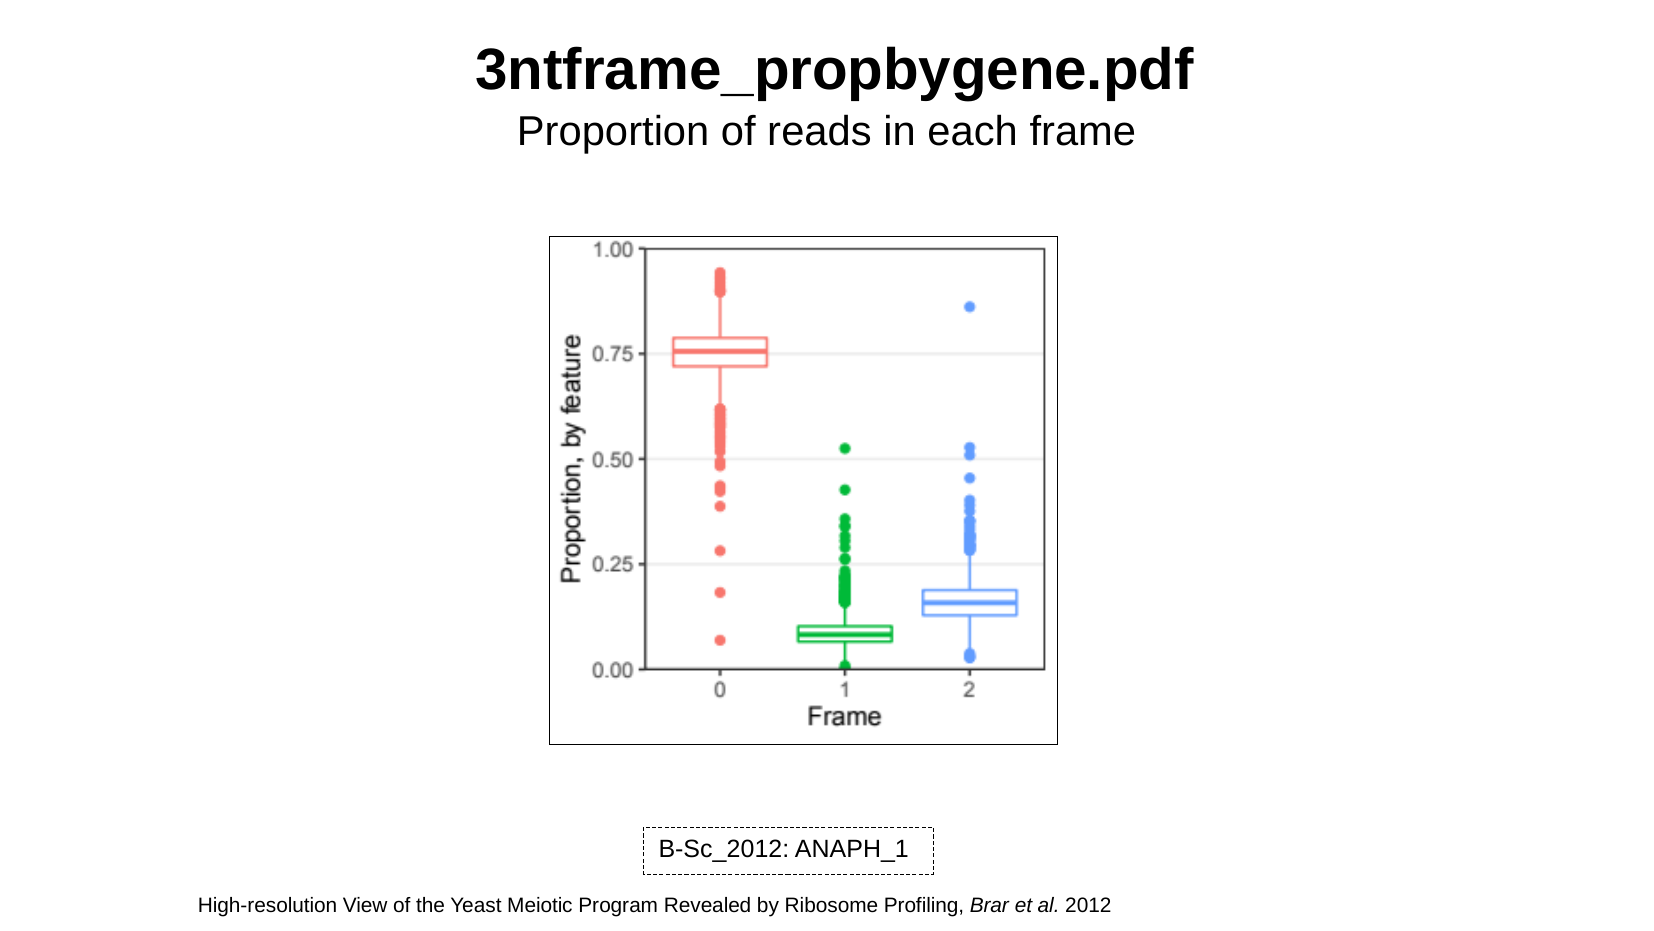

# 3ntframe_propbygene.pdf
Proportion of reads in each frame
B-Sc_2012: ANAPH_1
9
High-resolution View of the Yeast Meiotic Program Revealed by Ribosome Profiling, Brar et al. 2012